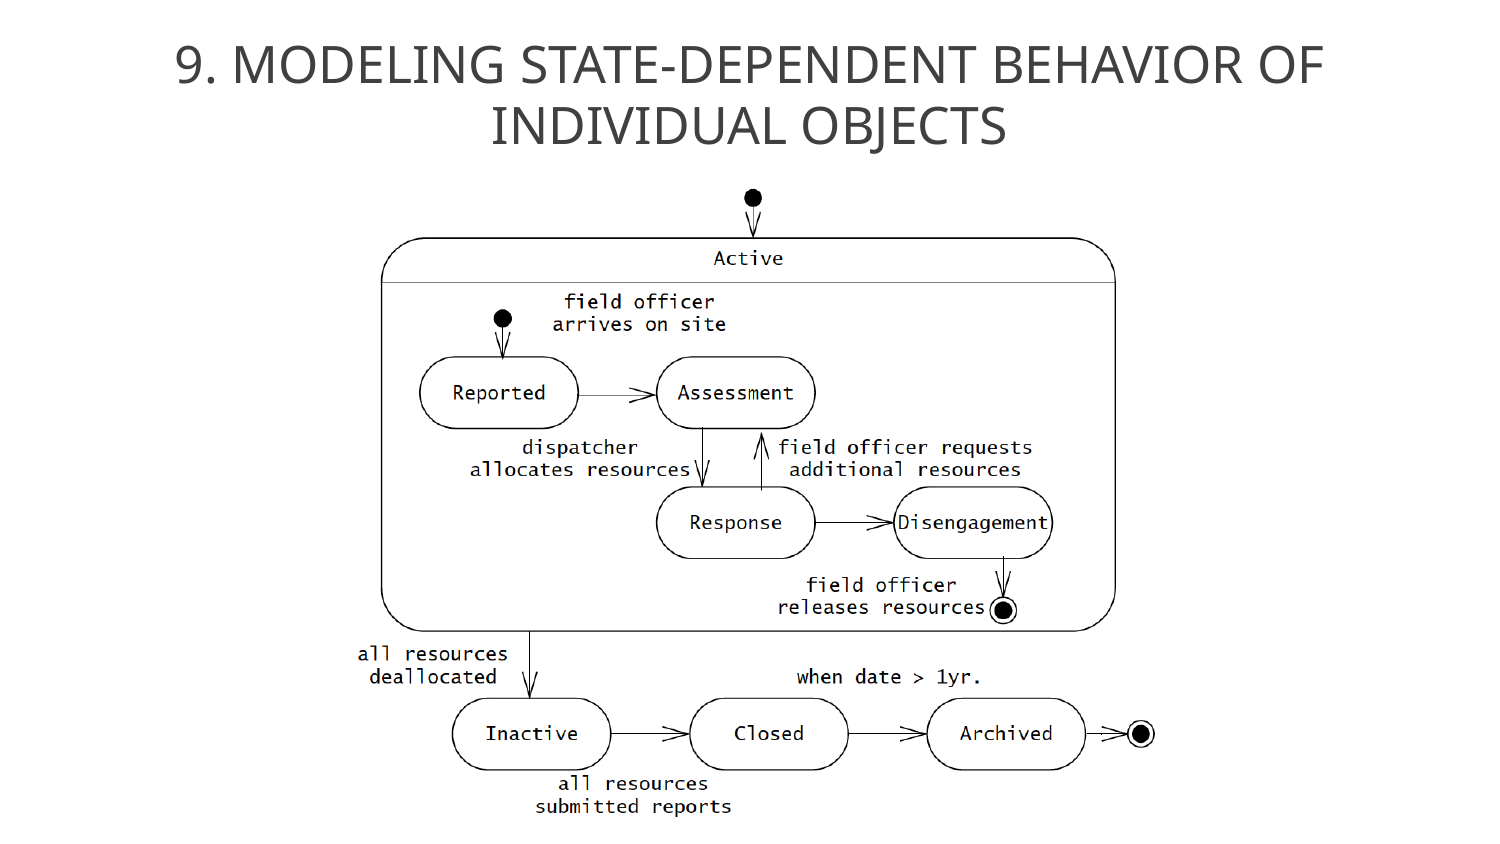

# 9. Modeling state-dependent behavior of individual objects